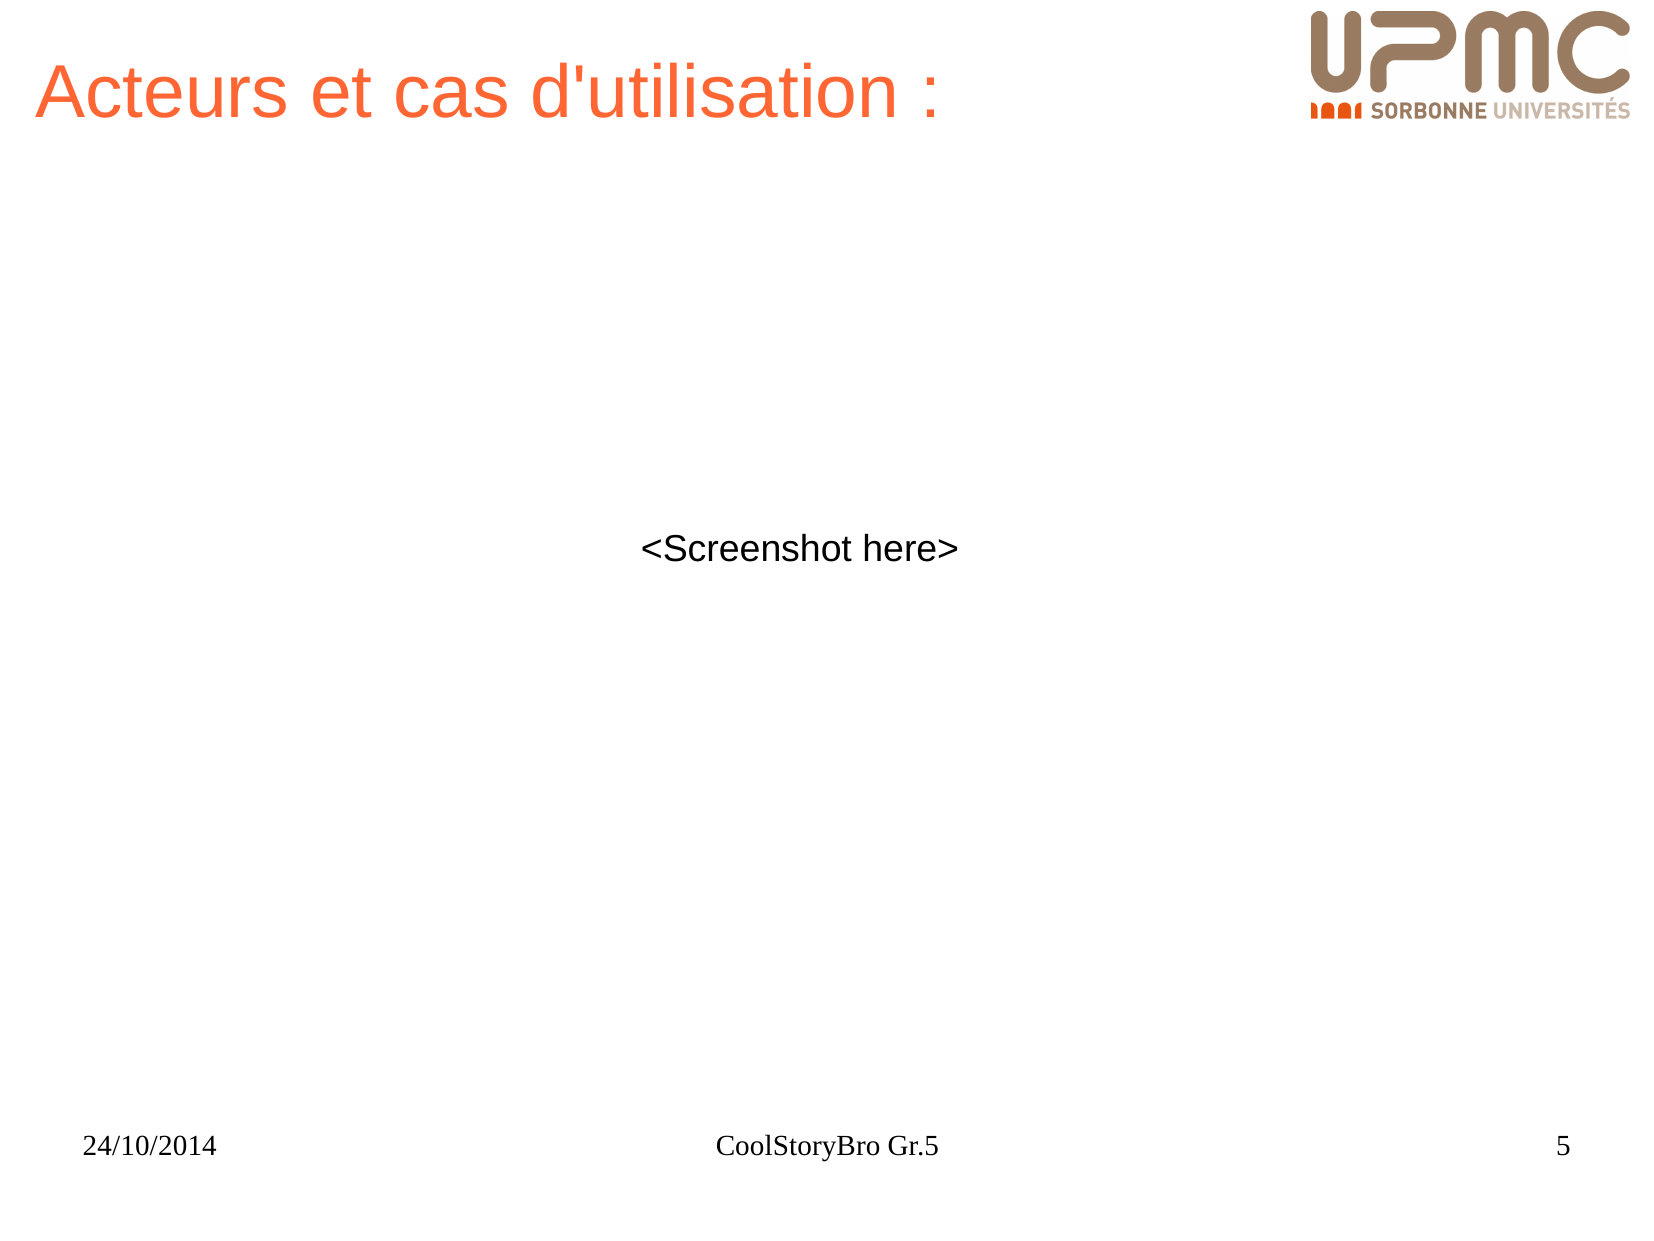

# Acteurs et cas d'utilisation :
<Screenshot here>
24/10/2014
CoolStoryBro Gr.5
5